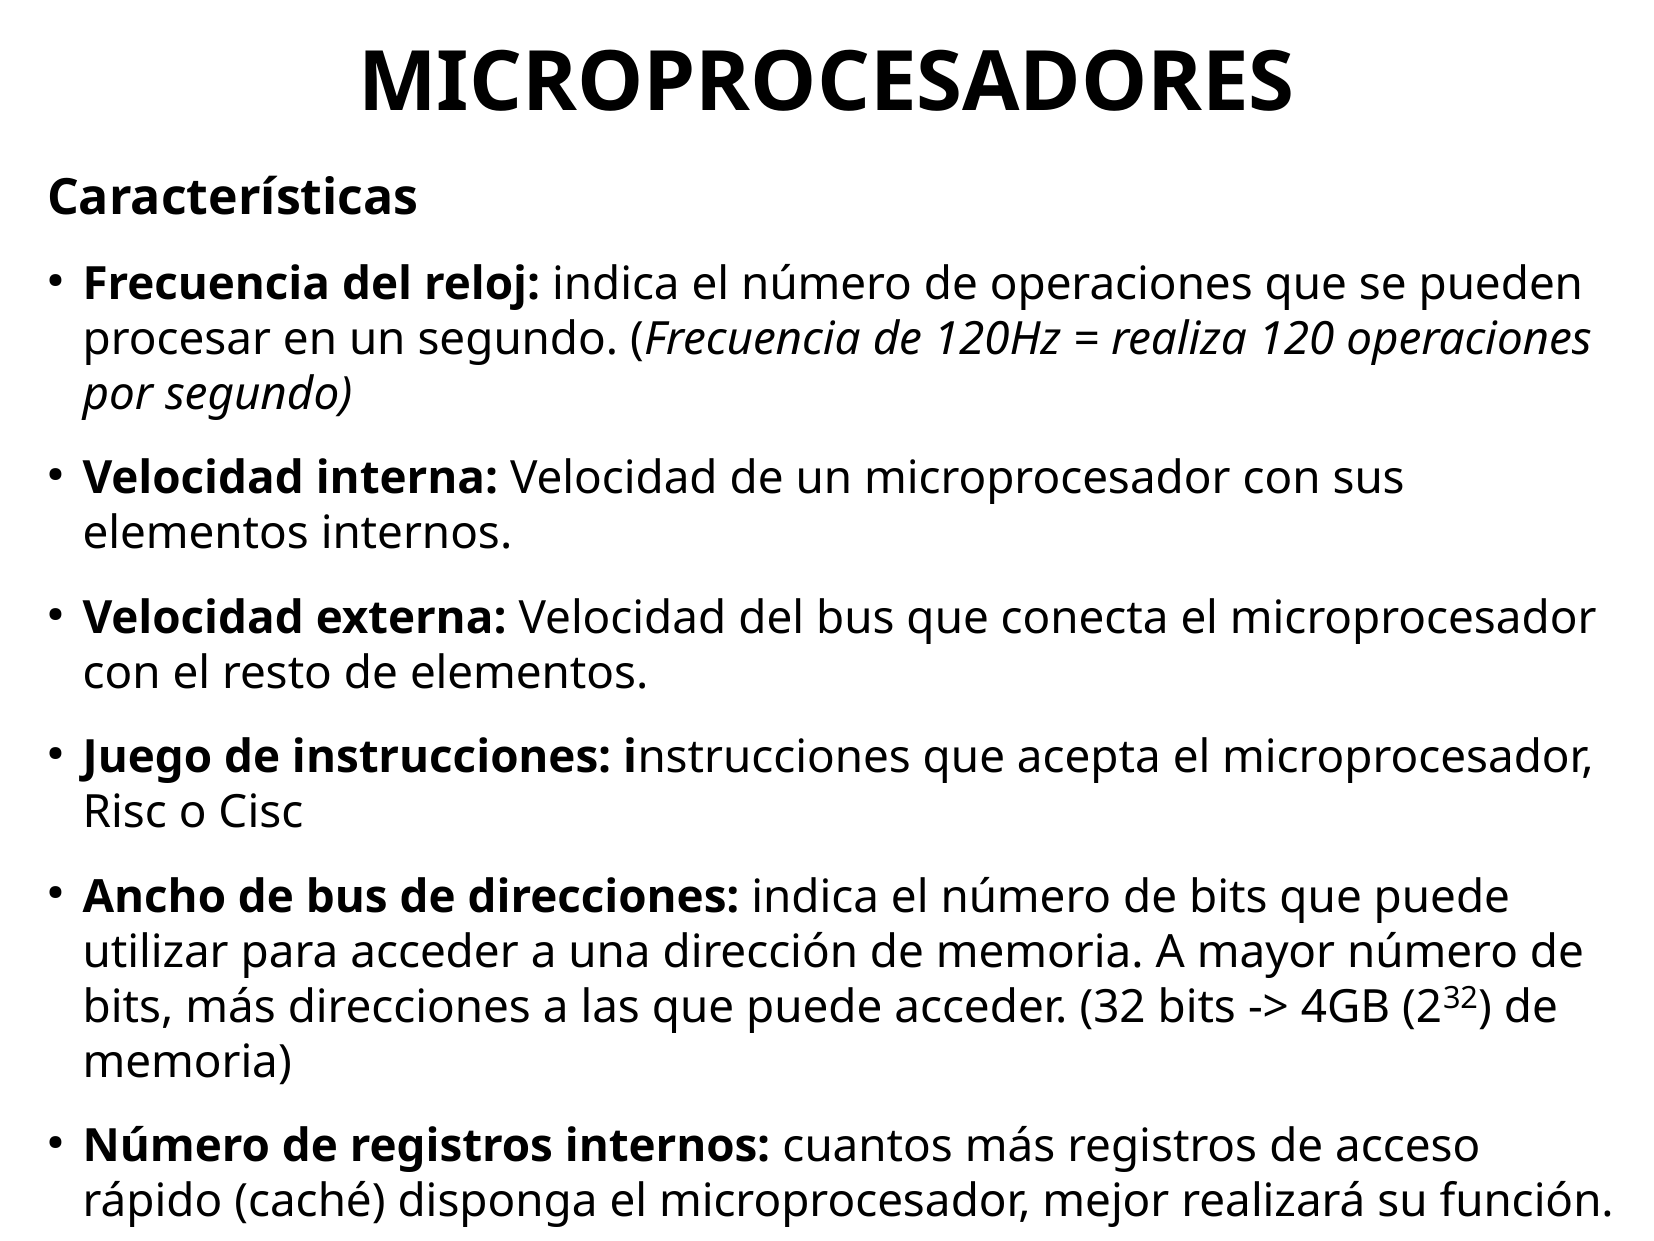

MICROPROCESADORES
# Características
Frecuencia del reloj: indica el número de operaciones que se pueden procesar en un segundo. (Frecuencia de 120Hz = realiza 120 operaciones por segundo)
Velocidad interna: Velocidad de un microprocesador con sus elementos internos.
Velocidad externa: Velocidad del bus que conecta el microprocesador con el resto de elementos.
Juego de instrucciones: instrucciones que acepta el microprocesador, Risc o Cisc
Ancho de bus de direcciones: indica el número de bits que puede utilizar para acceder a una dirección de memoria. A mayor número de bits, más direcciones a las que puede acceder. (32 bits -> 4GB (232) de memoria)
Número de registros internos: cuantos más registros de acceso rápido (caché) disponga el microprocesador, mejor realizará su función.